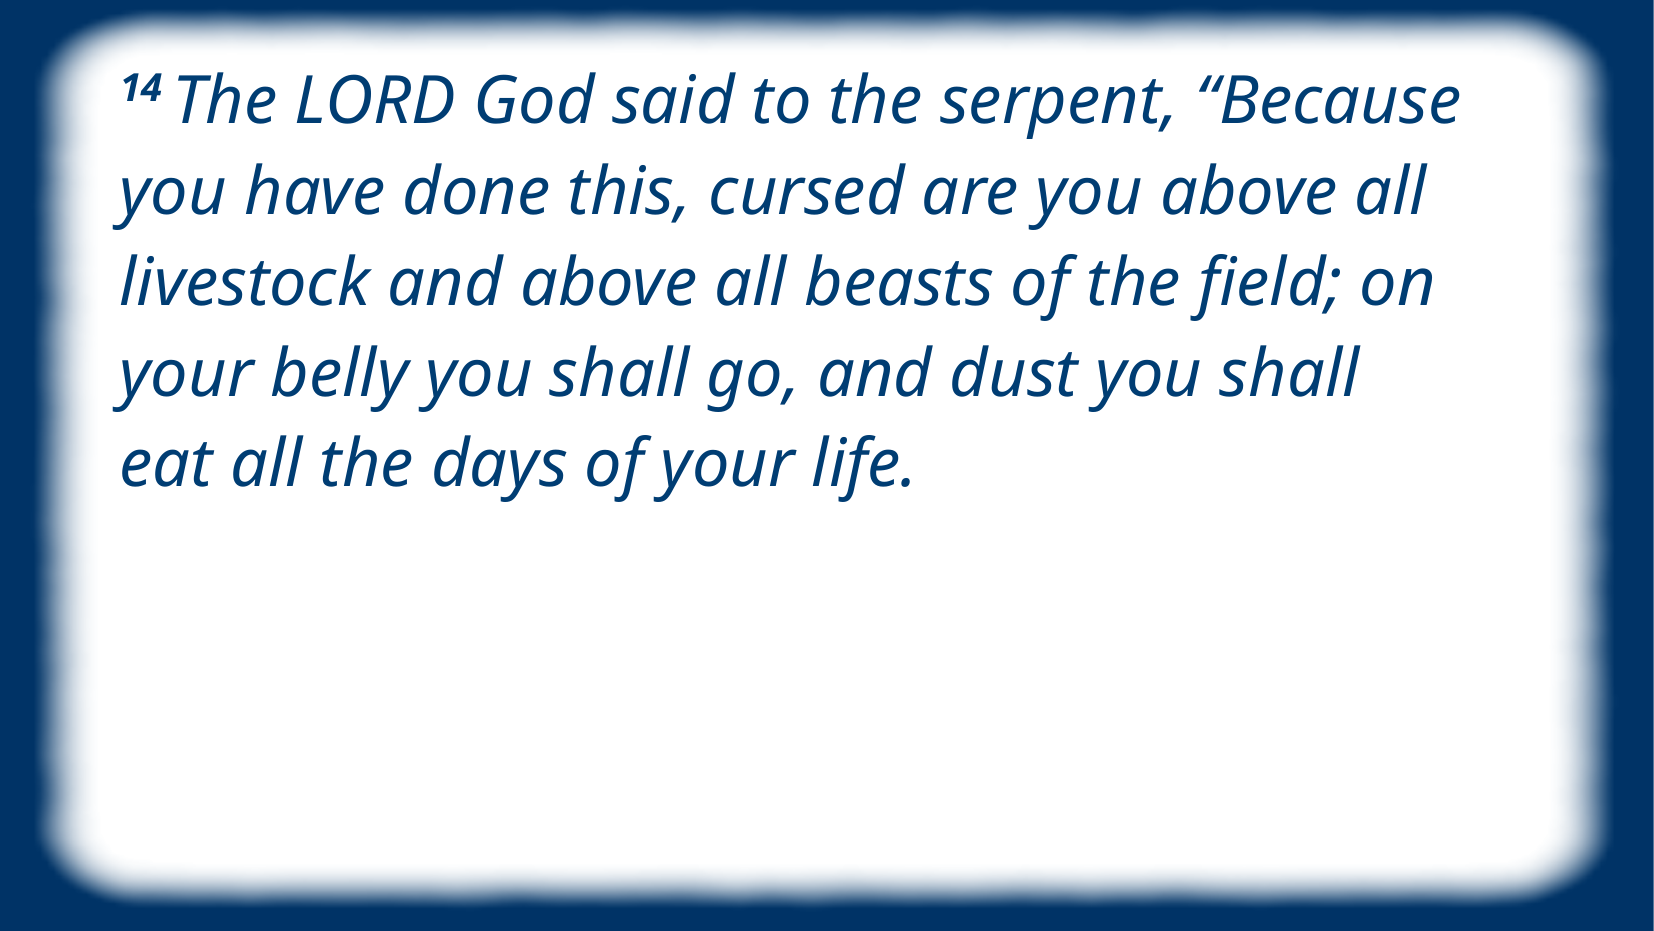

14 The Lord God said to the serpent, “Because you have done this, cursed are you above all livestock and above all beasts of the field; on your belly you shall go, and dust you shall eat all the days of your life.